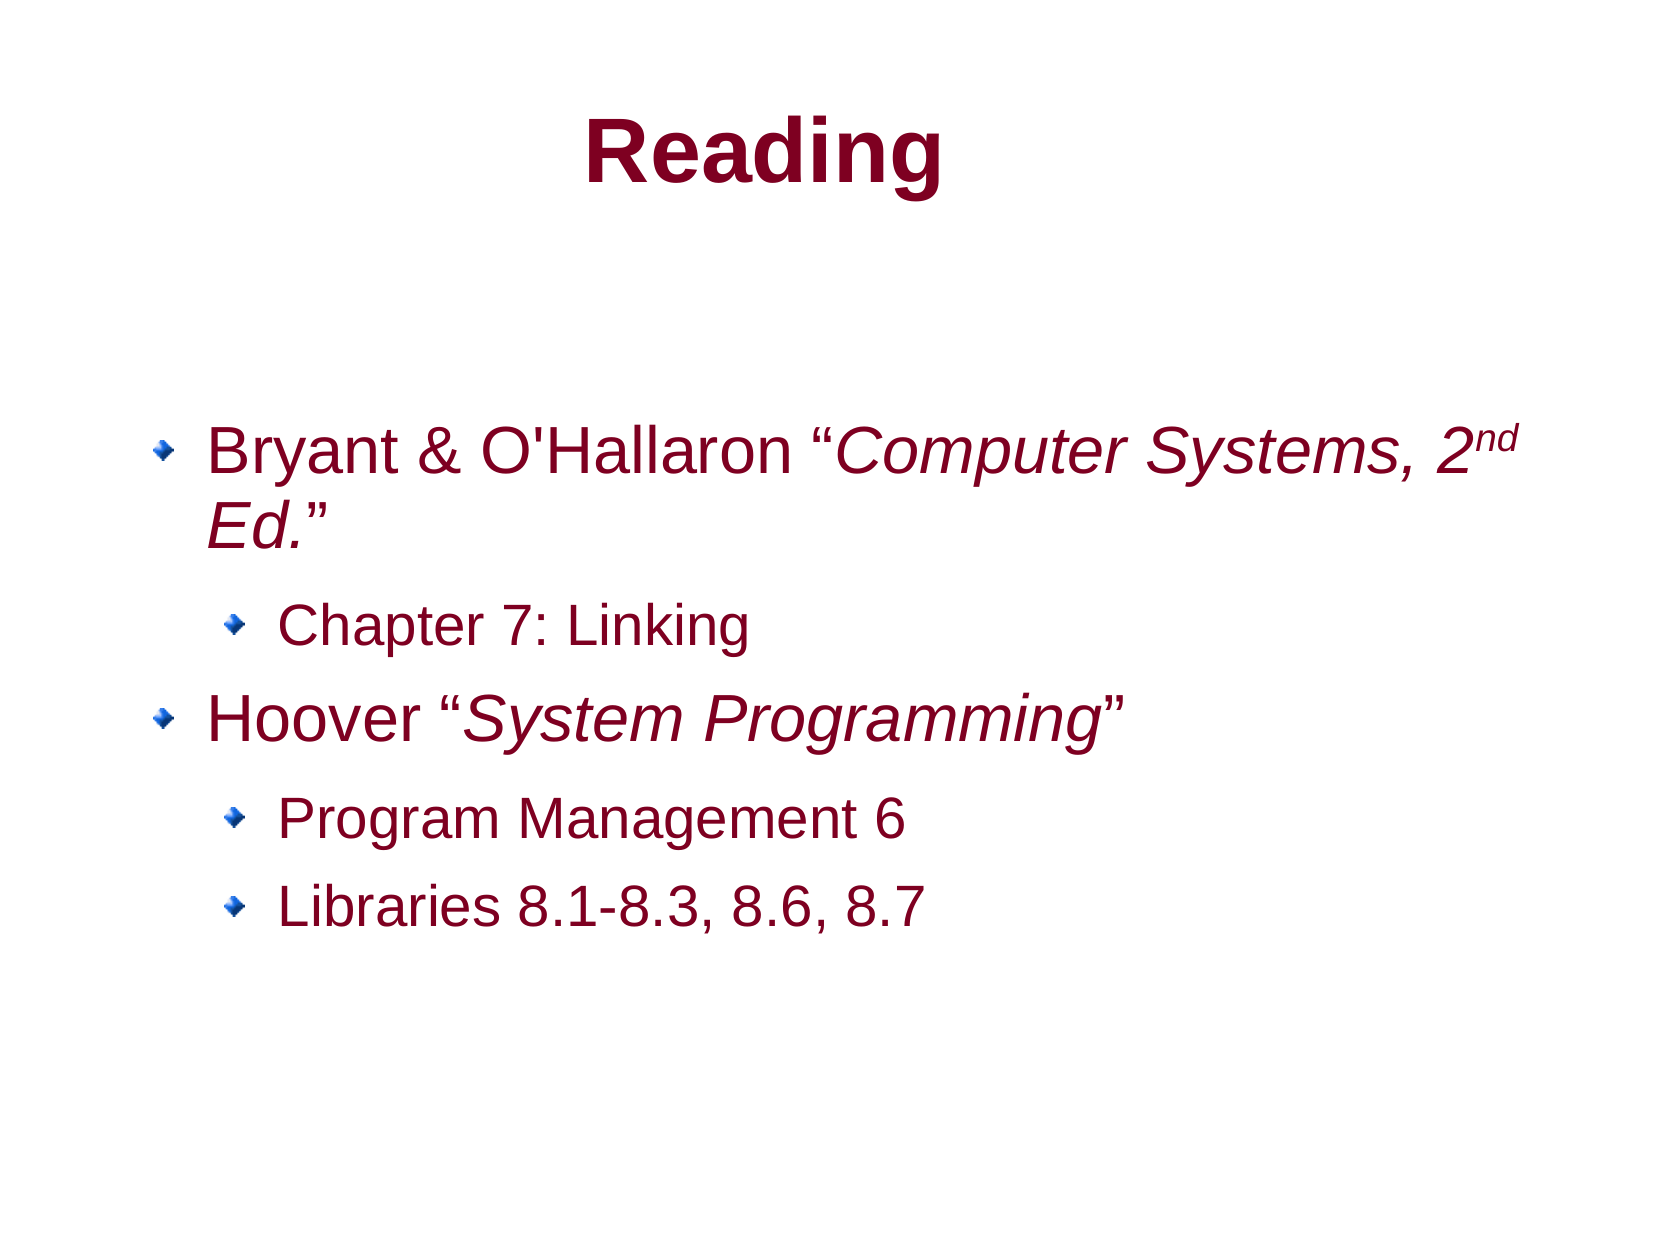

# Reading
Bryant & O'Hallaron “Computer Systems, 2nd Ed.”
Chapter 7: Linking
Hoover “System Programming”
Program Management 6
Libraries 8.1-8.3, 8.6, 8.7